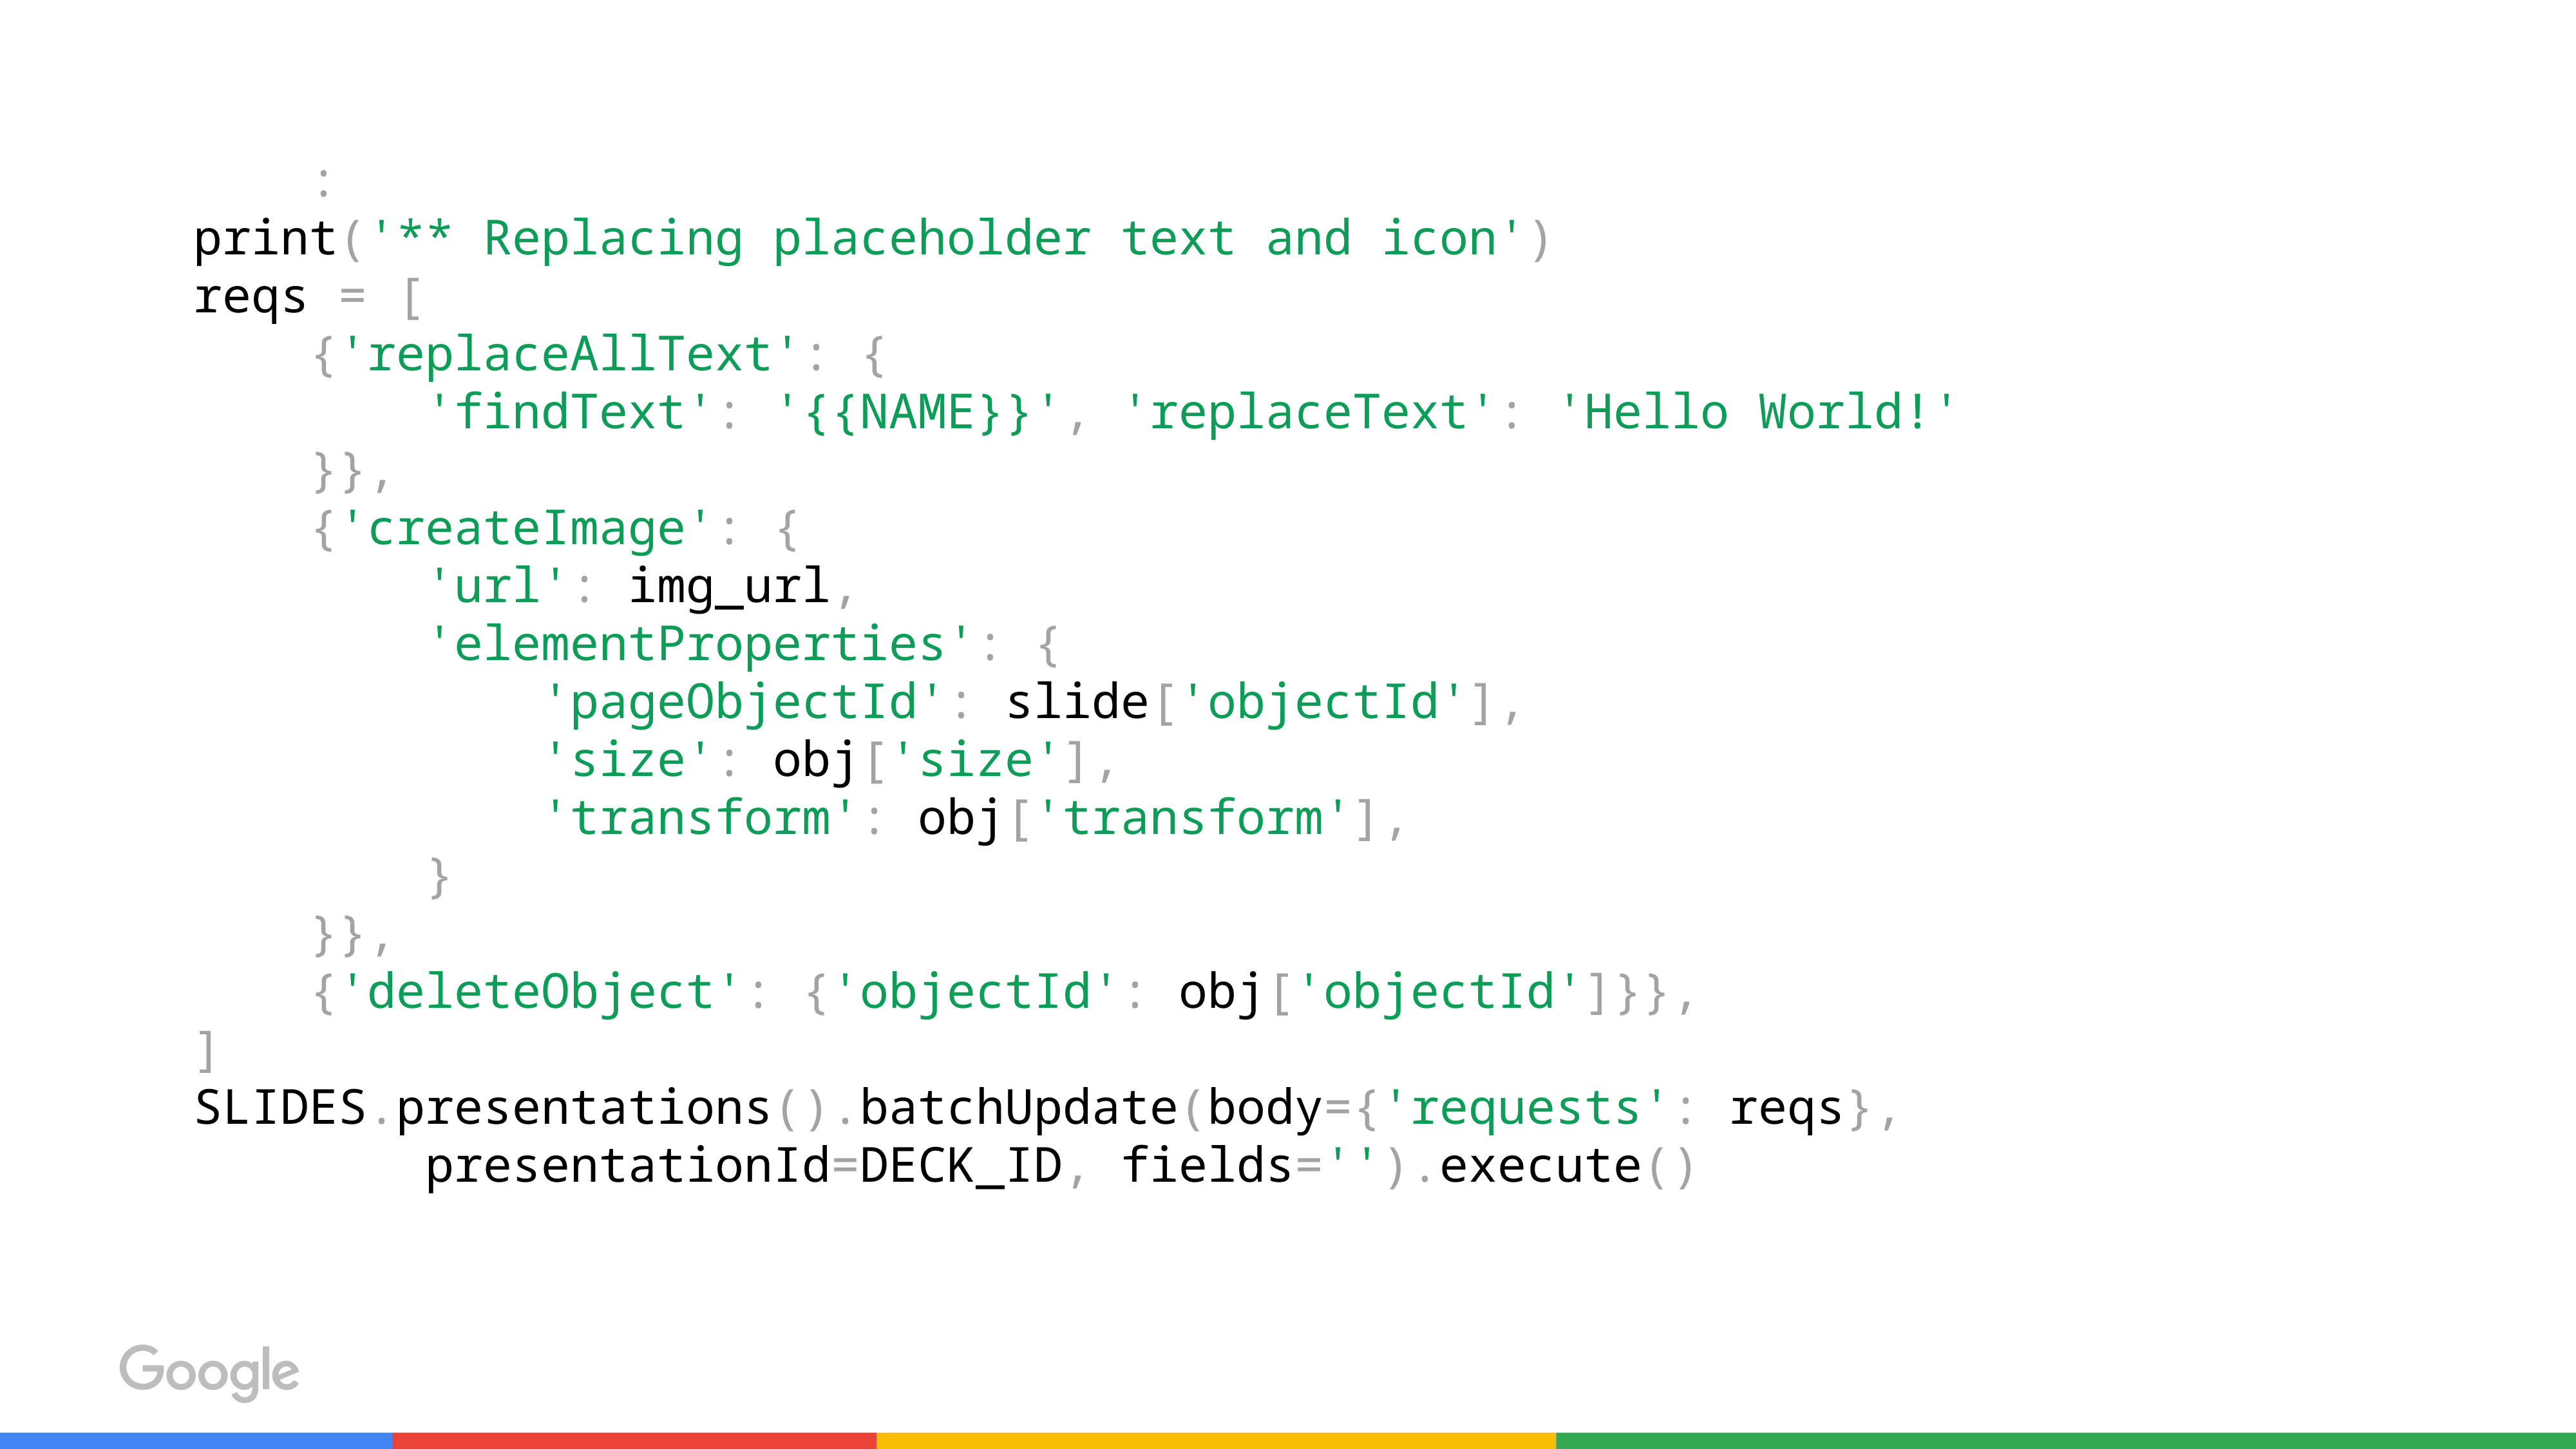

:
print('** Replacing placeholder text and icon')
reqs = [
 {'replaceAllText': {
 'findText': '{{NAME}}', 'replaceText': 'Hello World!'
 }},
 {'createImage': {
 'url': img_url,
 'elementProperties': {
 'pageObjectId': slide['objectId'],
 'size': obj['size'],
 'transform': obj['transform'],
 }
 }},
 {'deleteObject': {'objectId': obj['objectId']}},
]
SLIDES.presentations().batchUpdate(body={'requests': reqs},
 presentationId=DECK_ID, fields='').execute()